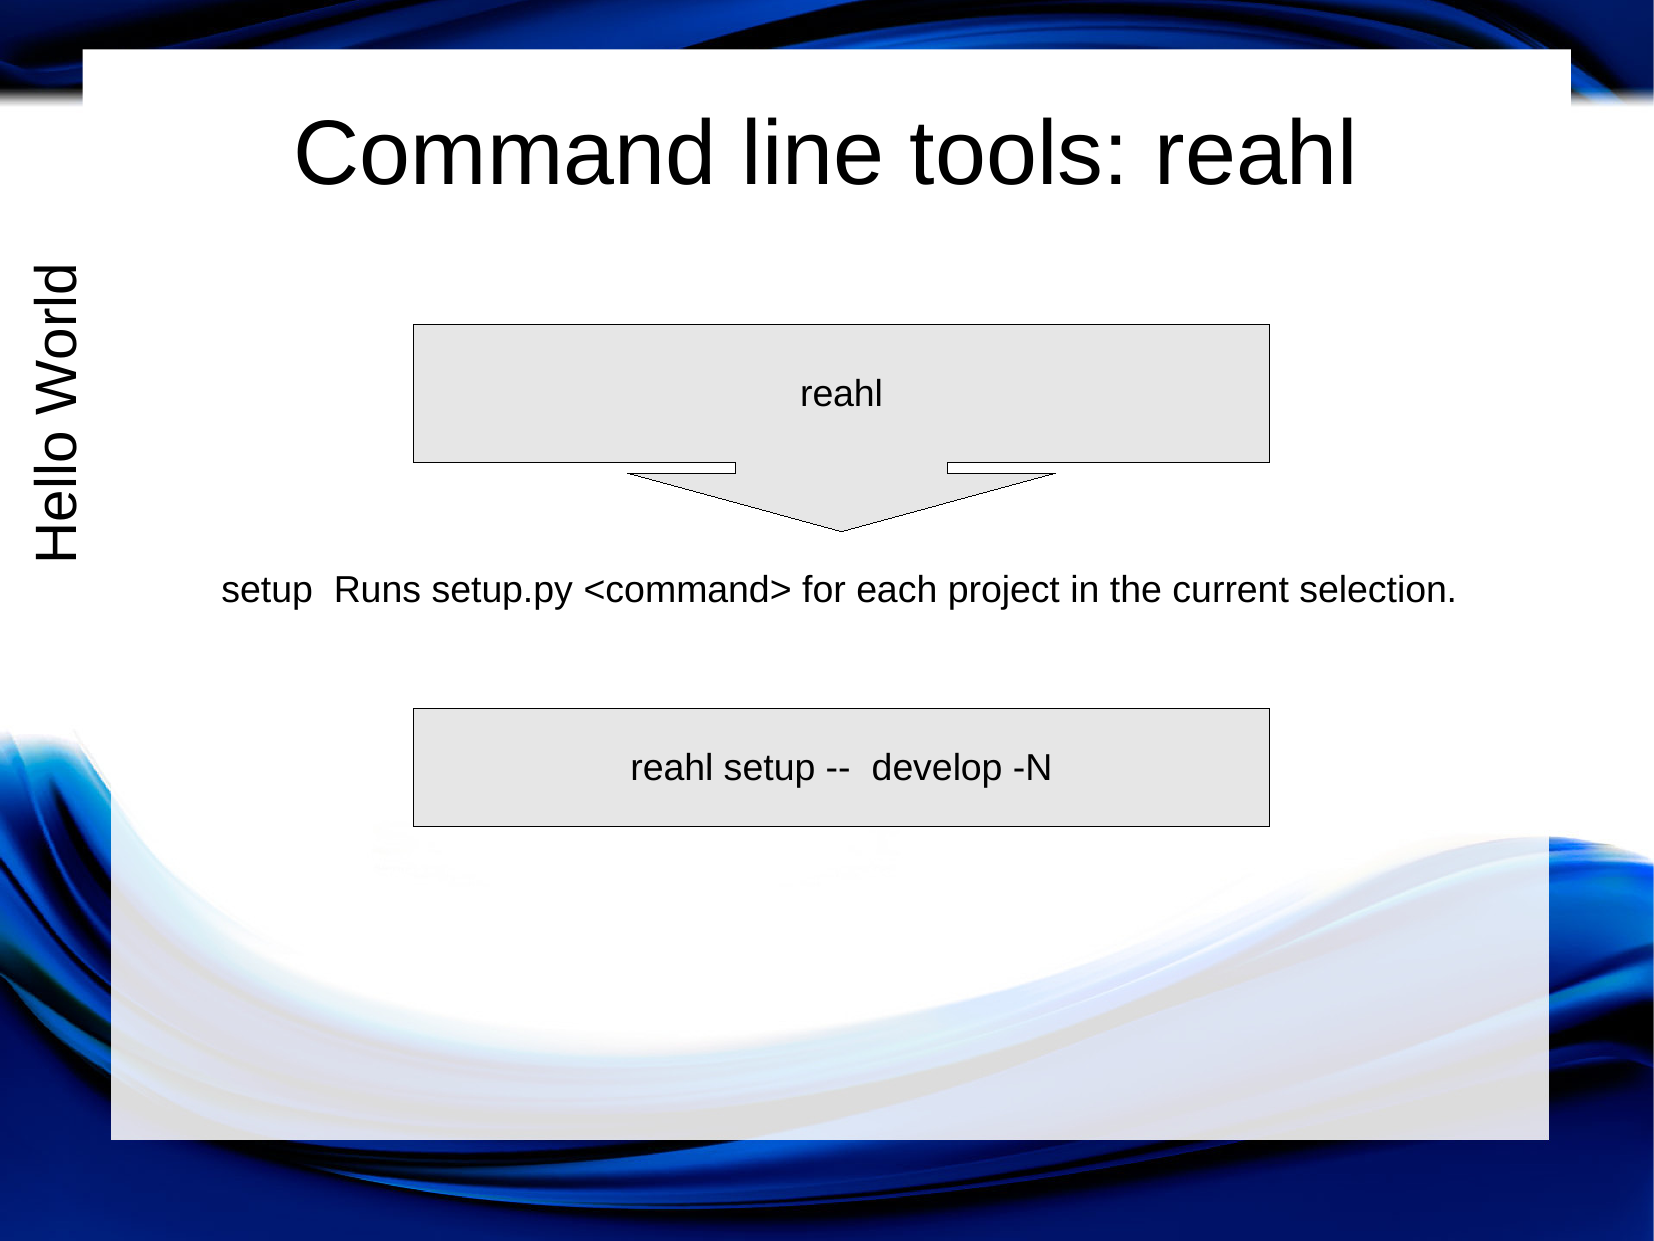

# Command line tools: reahl
reahl
Hello World
setup Runs setup.py <command> for each project in the current selection.
reahl setup -- develop -N